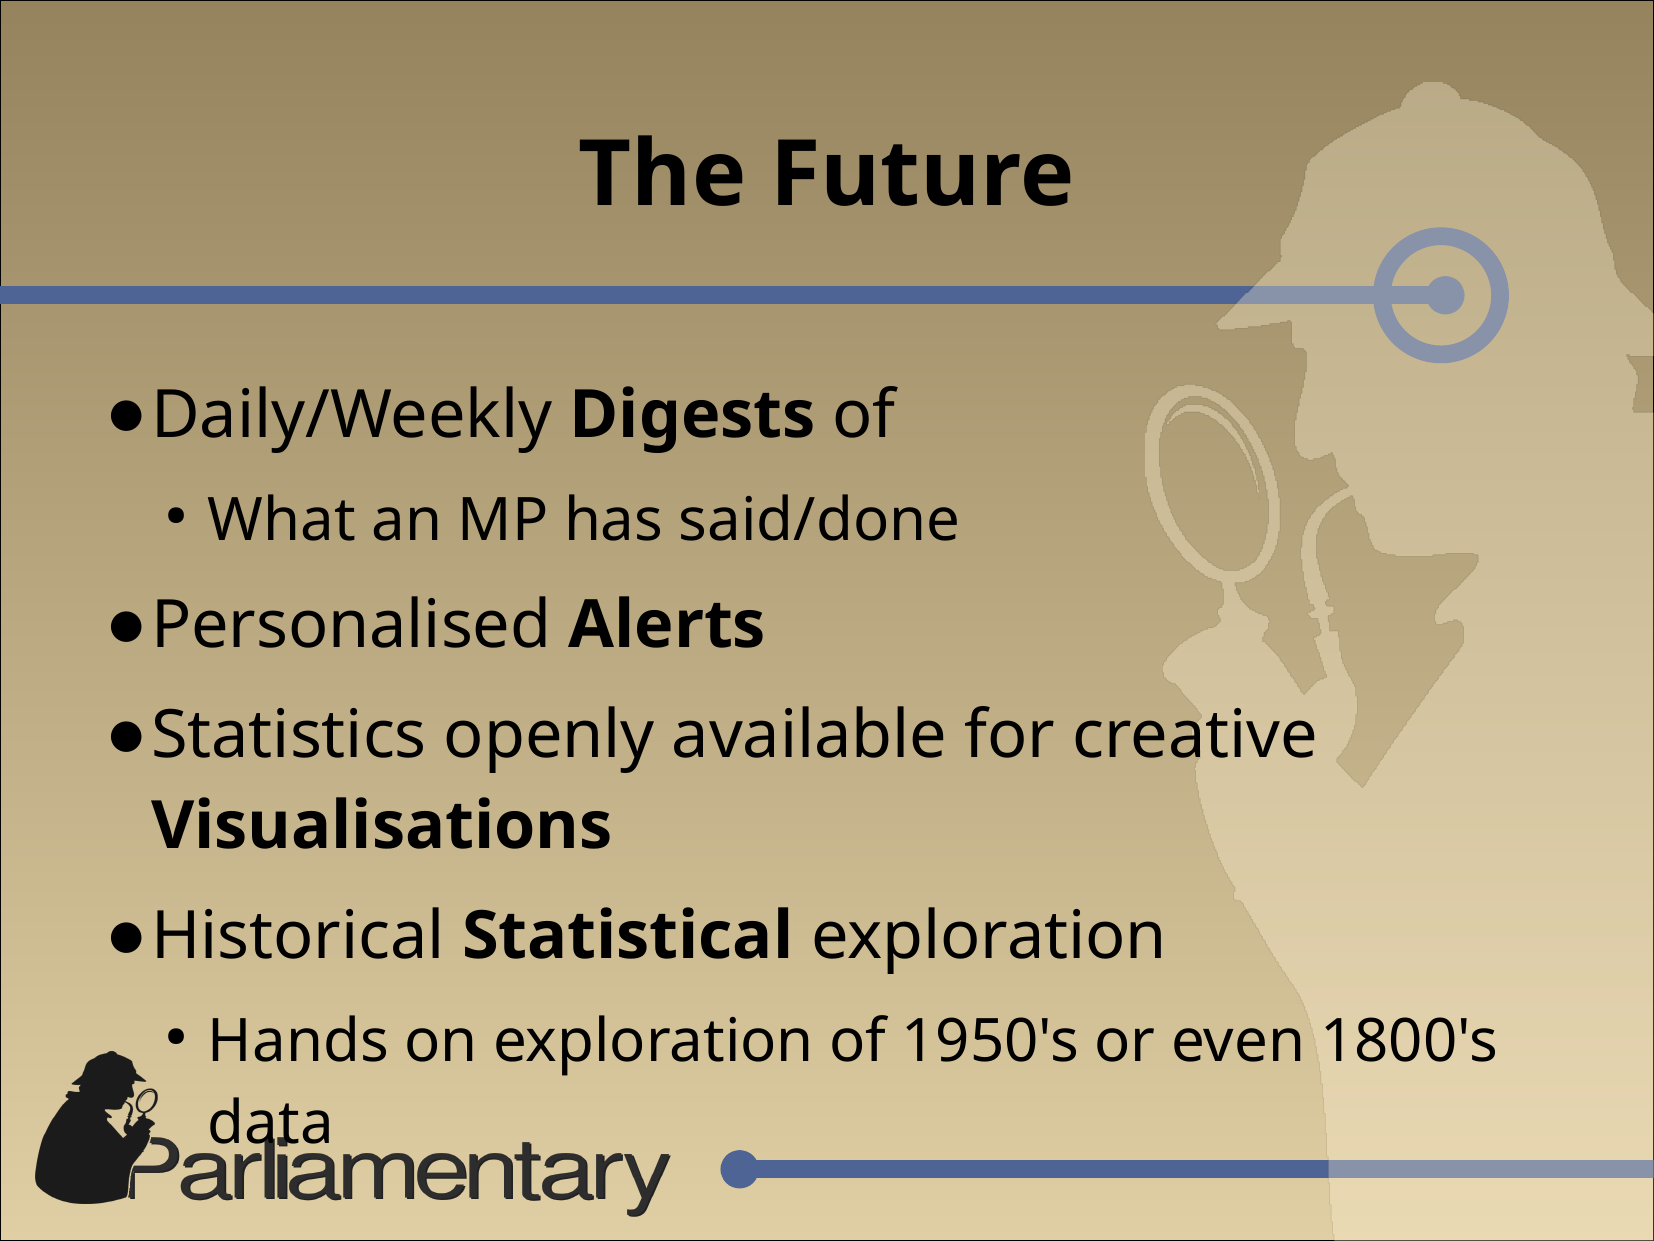

# The Future
Daily/Weekly Digests of
What an MP has said/done
Personalised Alerts
Statistics openly available for creative Visualisations
Historical Statistical exploration
Hands on exploration of 1950's or even 1800's data